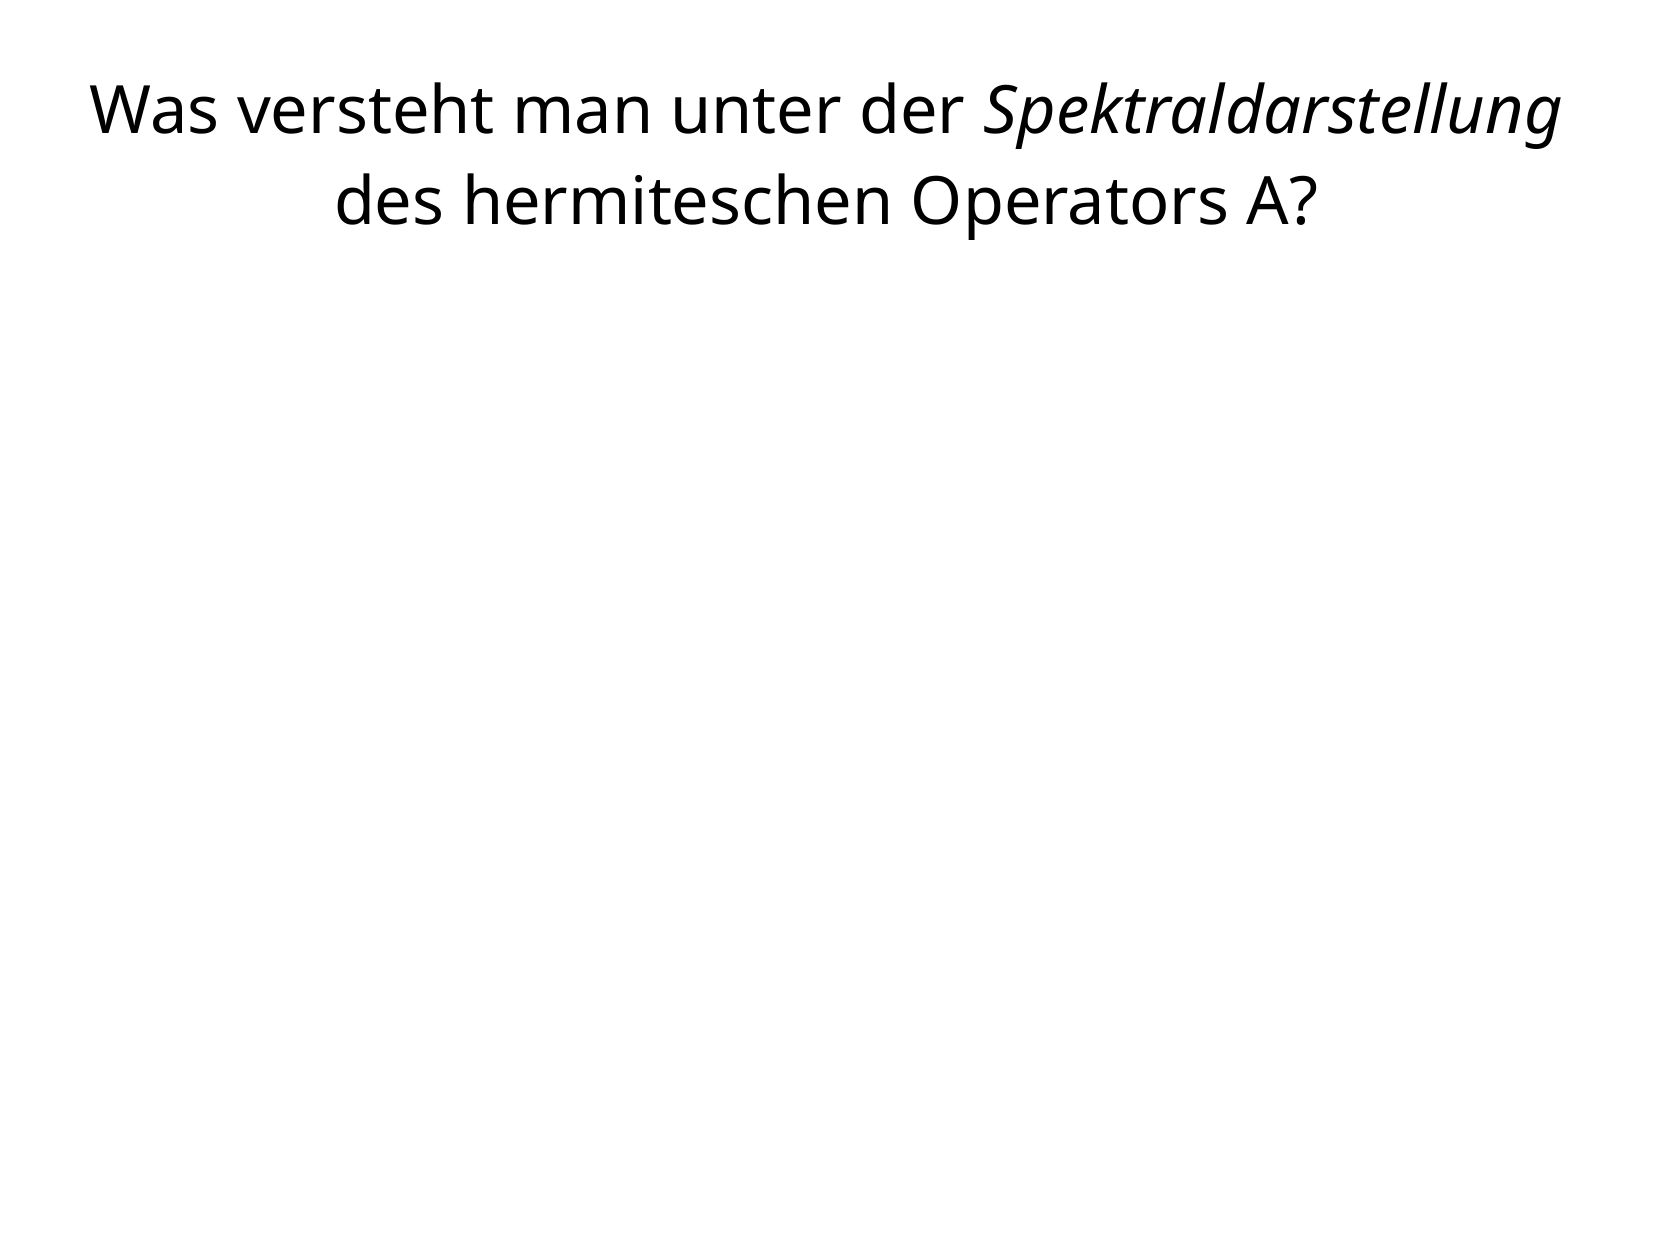

# Was versteht man unter der Spektraldarstellung des hermiteschen Operators A?